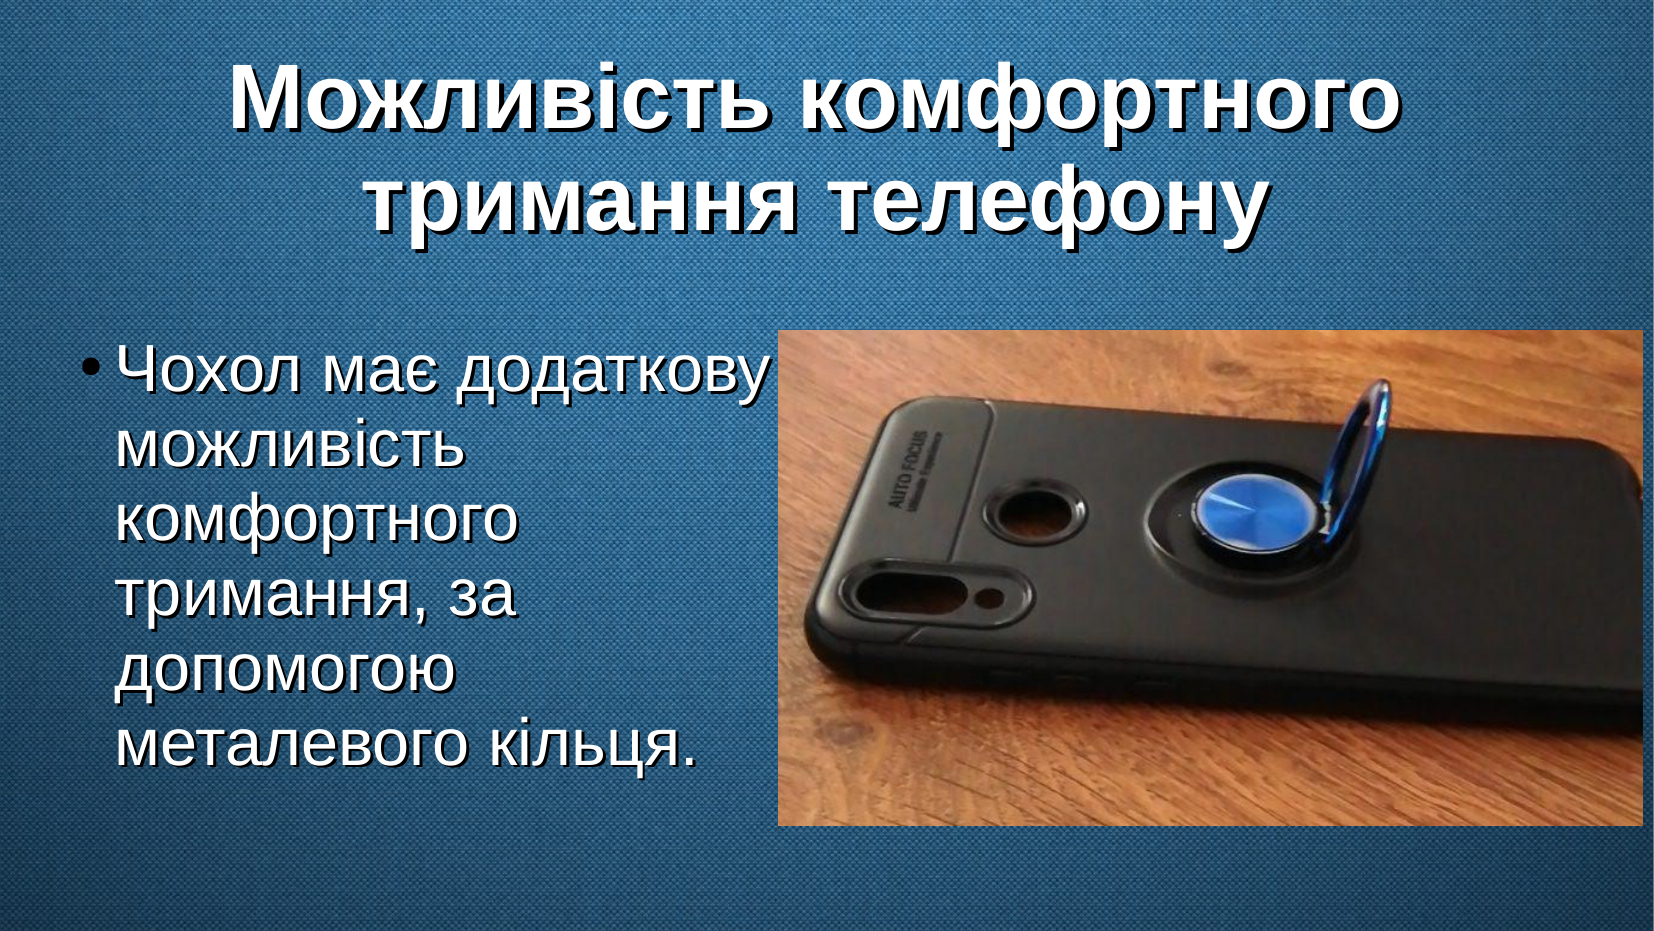

# Можливість комфортного тримання телефону
Чохол має додаткову можливість комфортного тримання, за допомогою металевого кільця.